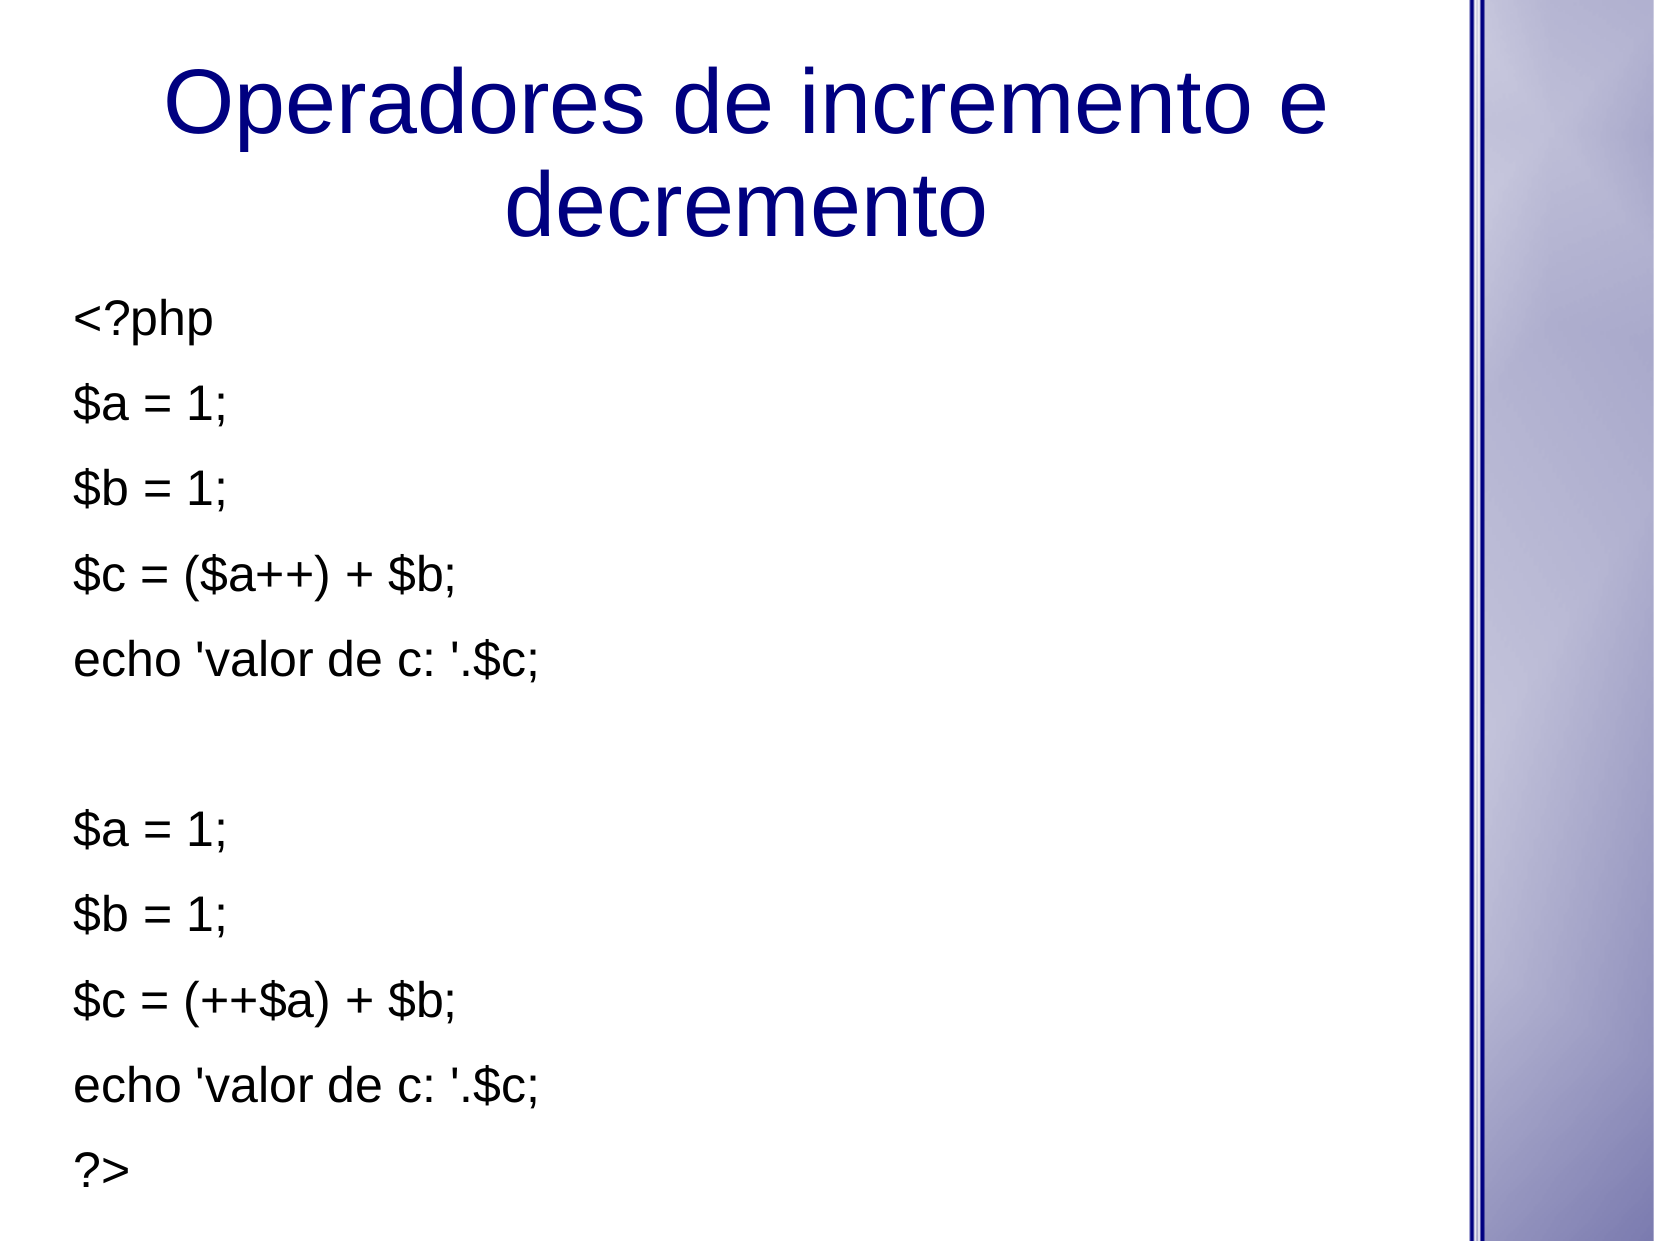

# Operadores de incremento e decremento
<?php
$a = 1;
$b = 1;
$c = ($a++) + $b;
echo 'valor de c: '.$c;
$a = 1;
$b = 1;
$c = (++$a) + $b;
echo 'valor de c: '.$c;
?>